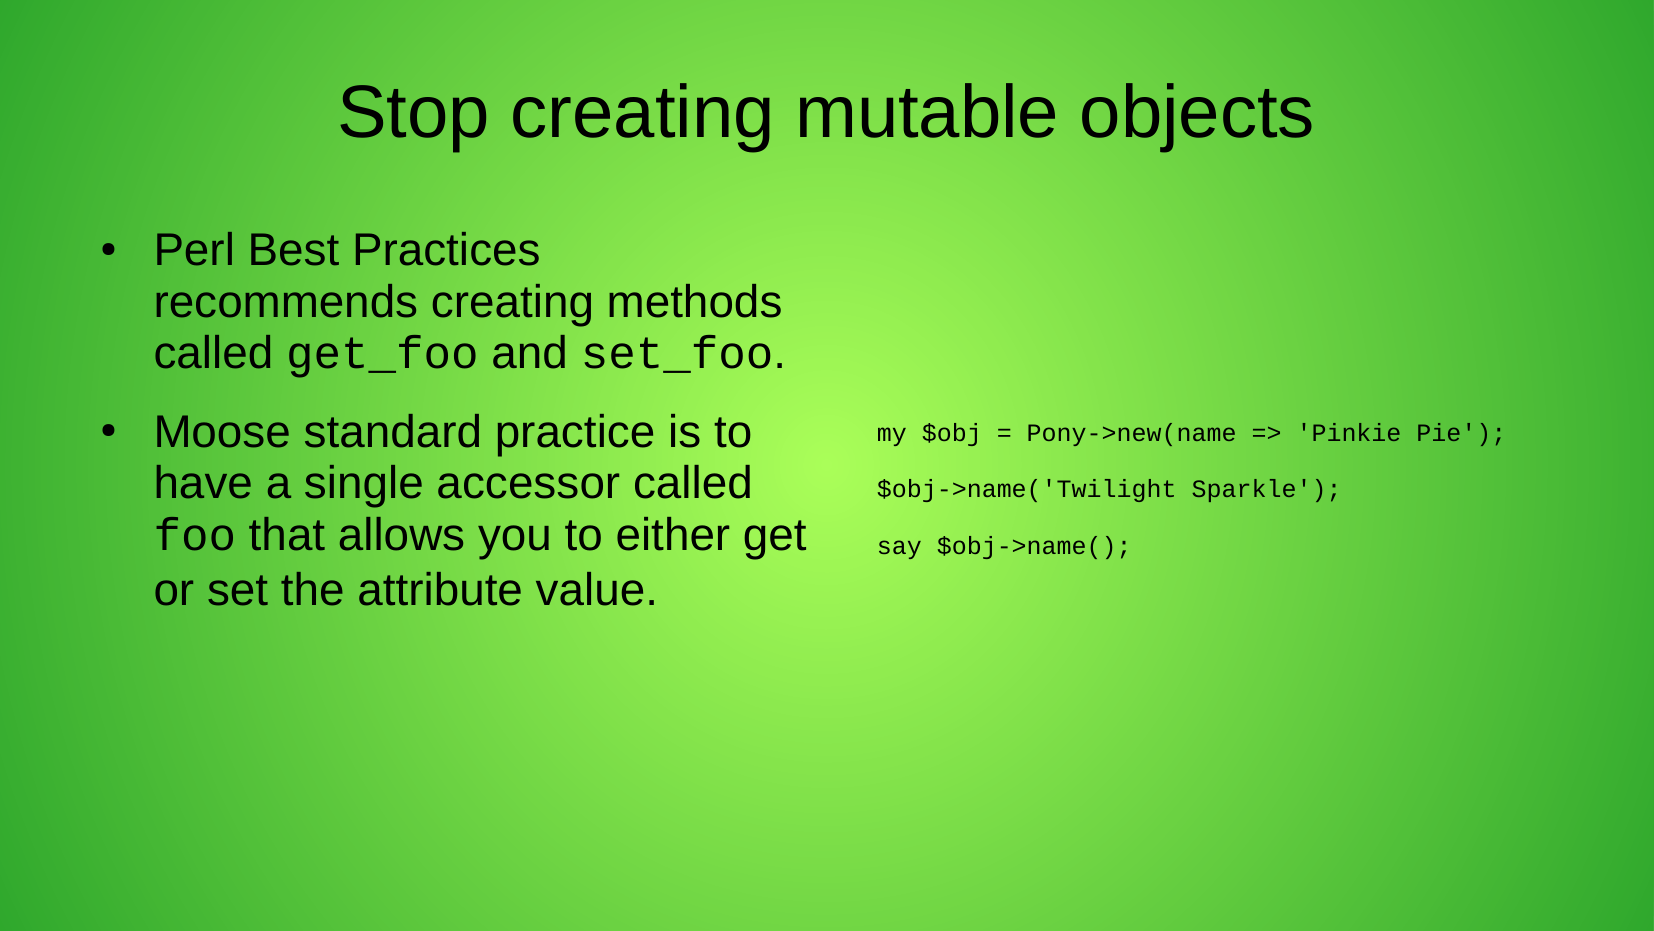

# Stop creating mutable objects
Perl Best Practices recommends creating methods called get_foo and set_foo.
Moose standard practice is to have a single accessor called foo that allows you to either get or set the attribute value.
my $obj = Pony->new(name => 'Pinkie Pie');
$obj->name('Twilight Sparkle');
say $obj->name();